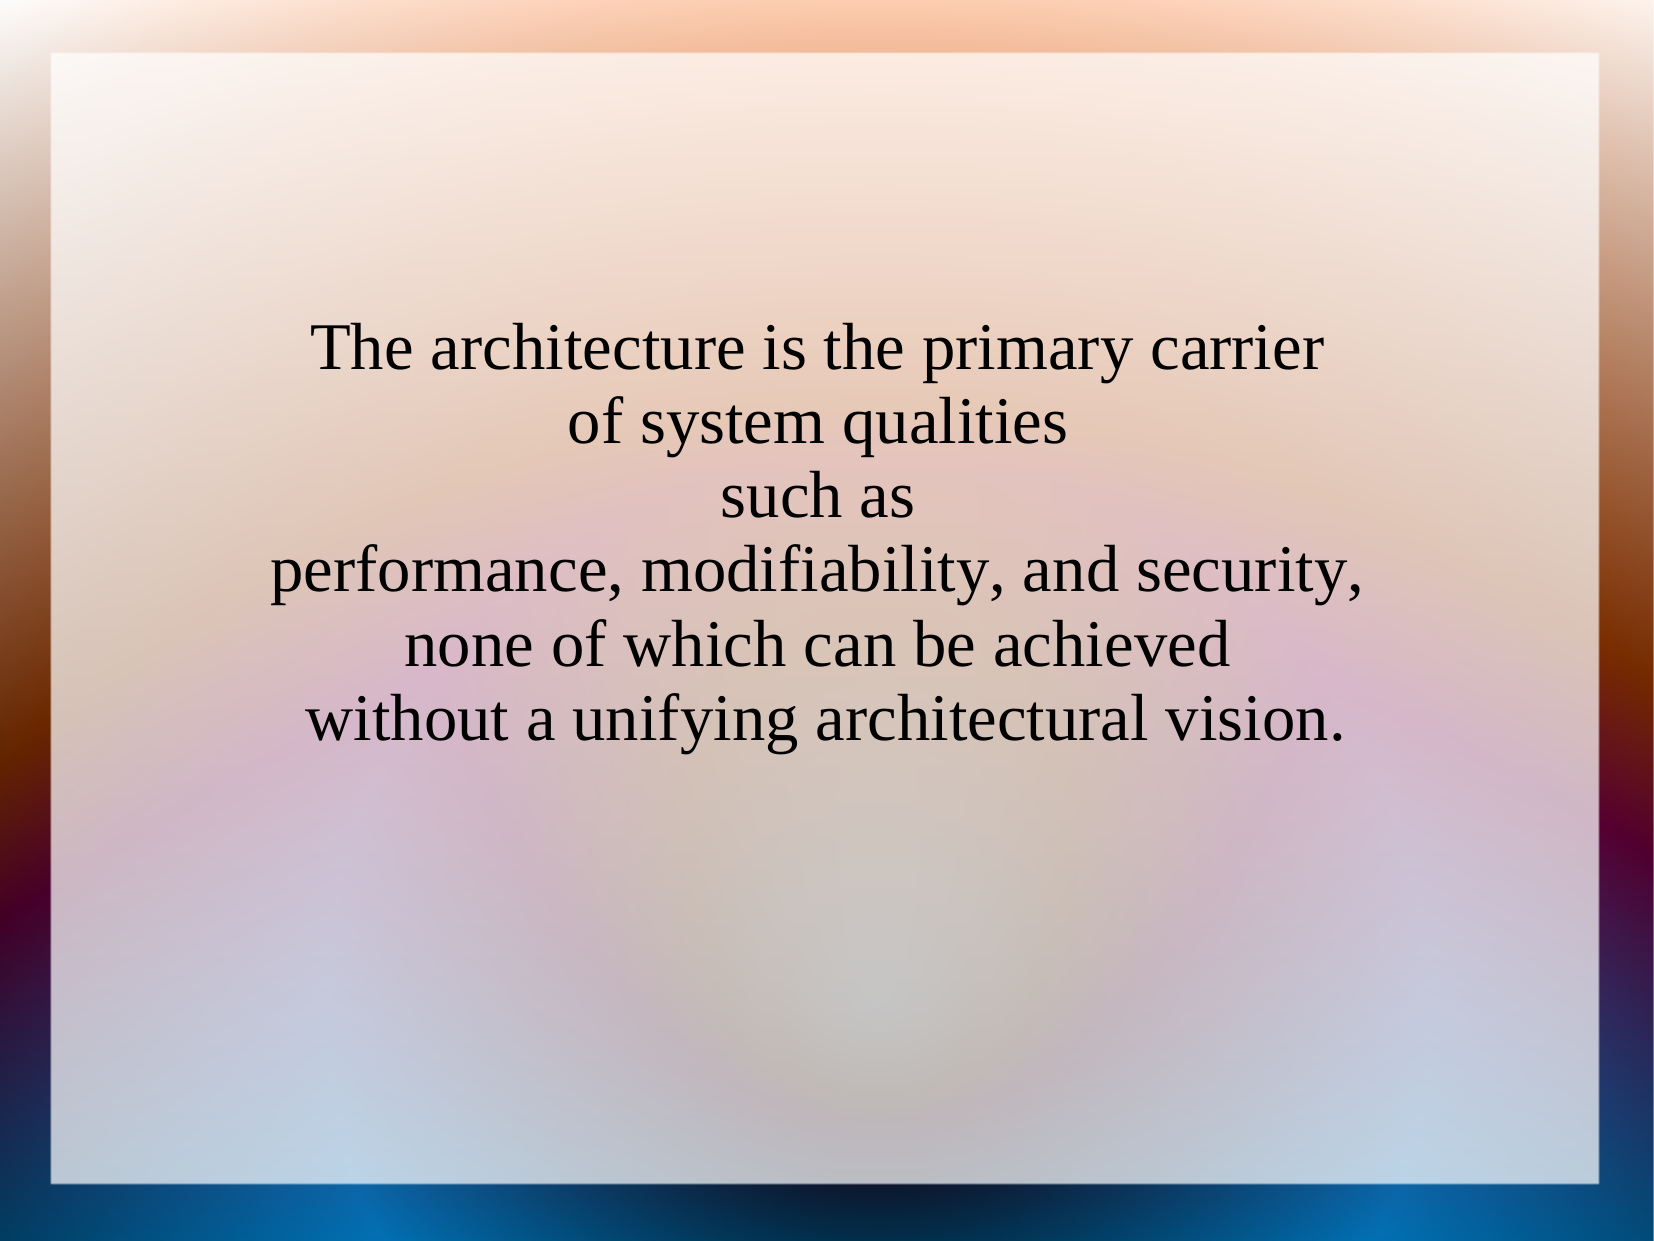

# The architecture is the primary carrier
of system qualities
such as
performance, modifiability, and security,
none of which can be achieved
without a unifying architectural vision.